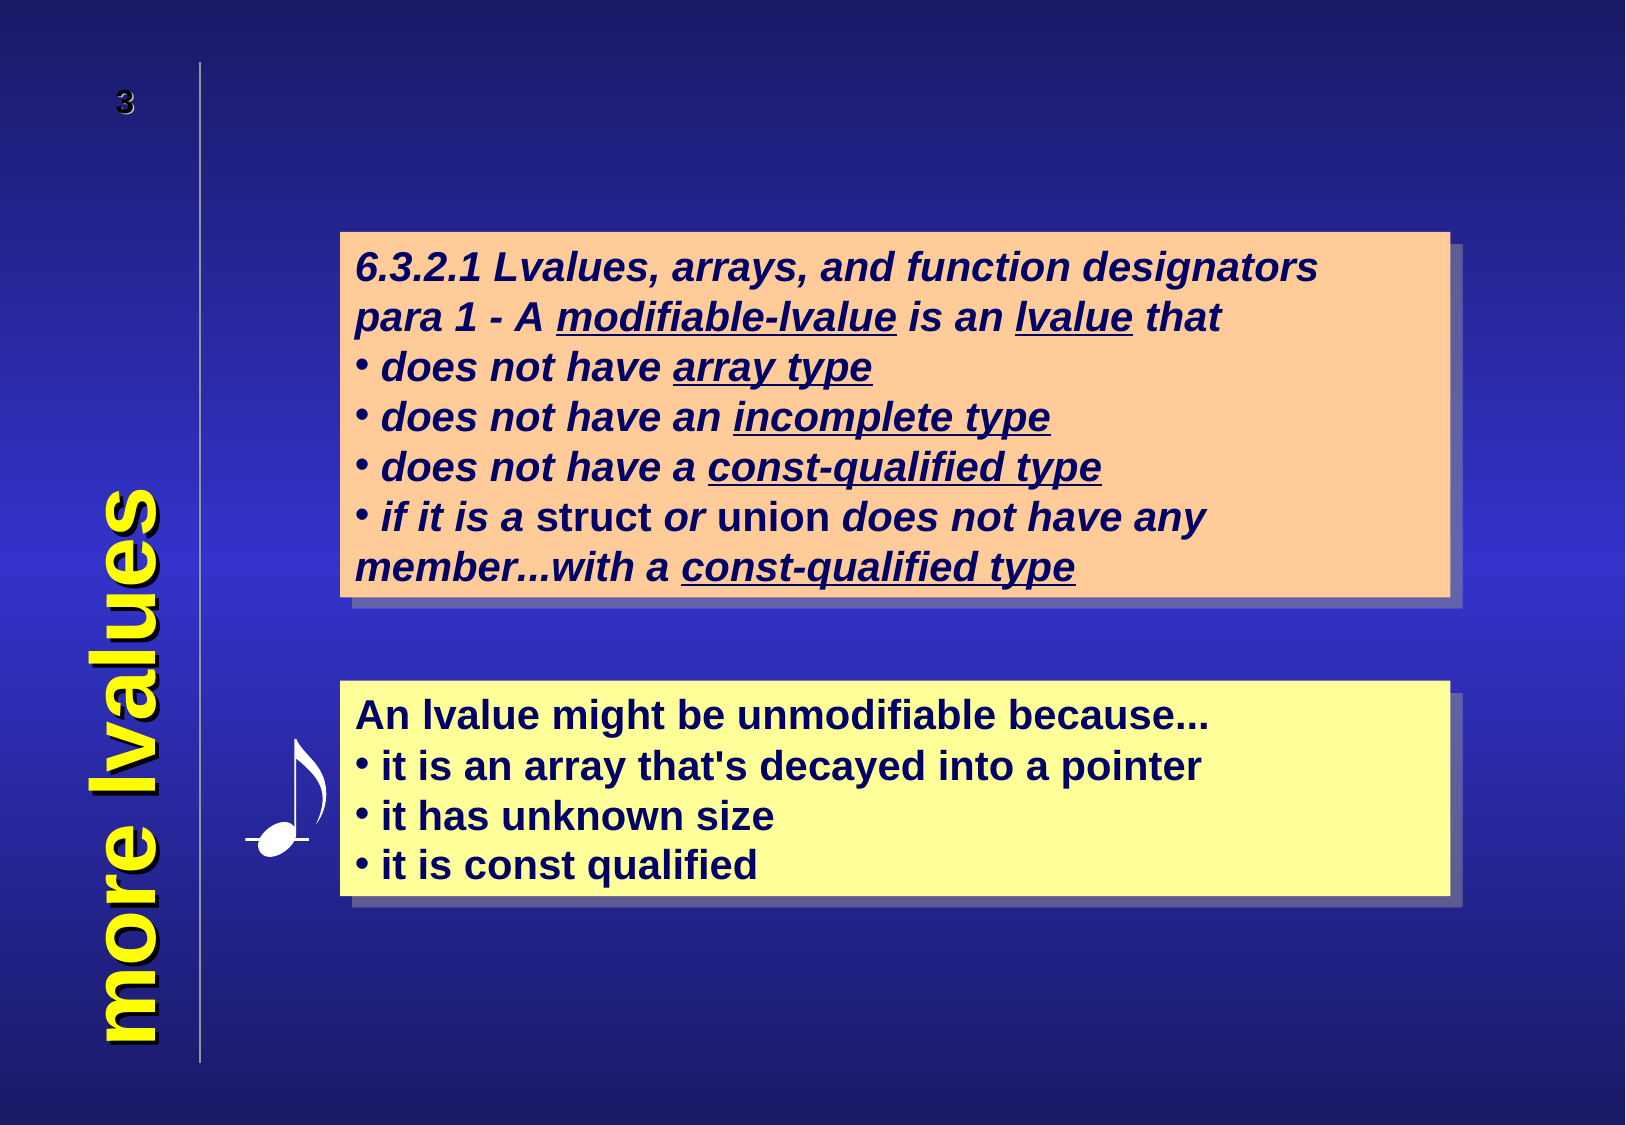

3
6.3.2.1 Lvalues, arrays, and function designators
para 1 - A modifiable-lvalue is an lvalue that
 does not have array type
 does not have an incomplete type
 does not have a const-qualified type
 if it is a struct or union does not have any member...with a const-qualified type
# more lvalues
An lvalue might be unmodifiable because...
 it is an array that's decayed into a pointer
 it has unknown size
 it is const qualified